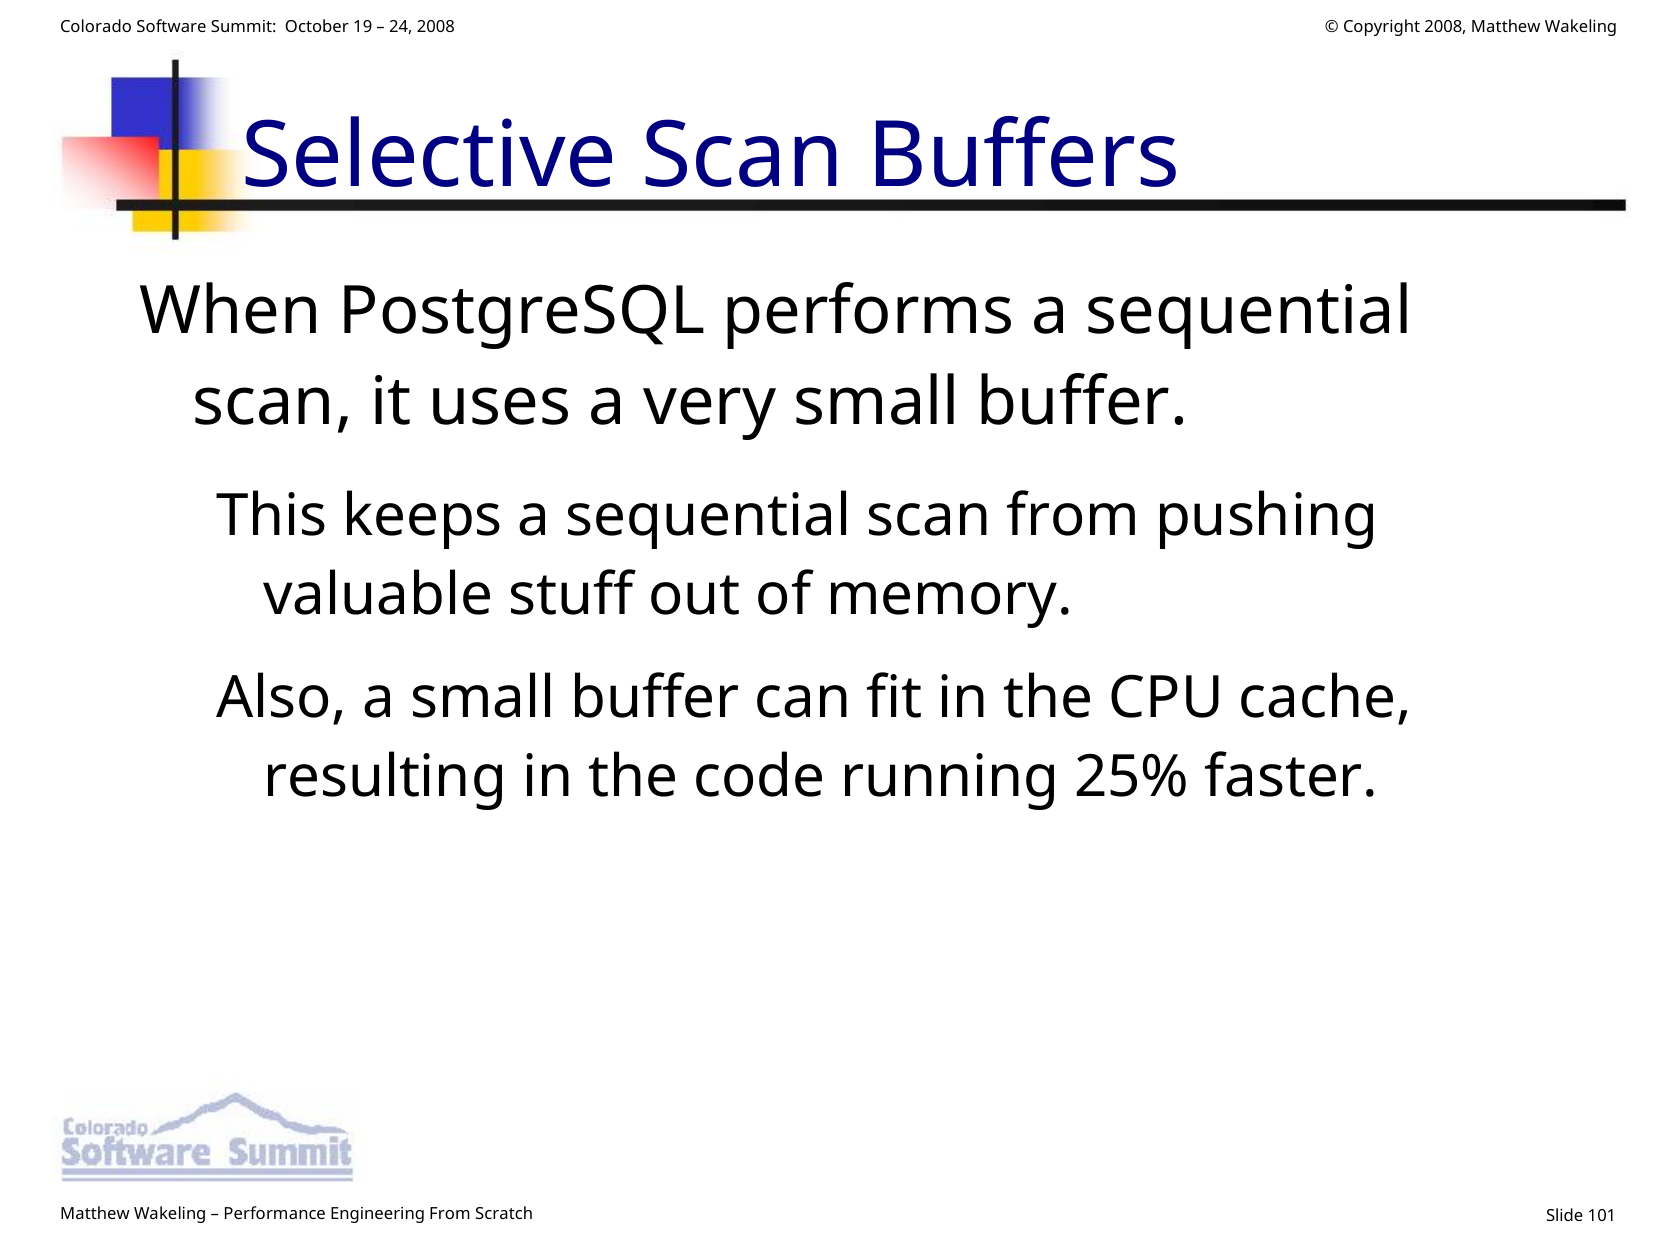

# Selective Scan Buffers
When PostgreSQL performs a sequential scan, it uses a very small buffer.
This keeps a sequential scan from pushing valuable stuff out of memory.
Also, a small buffer can fit in the CPU cache, resulting in the code running 25% faster.